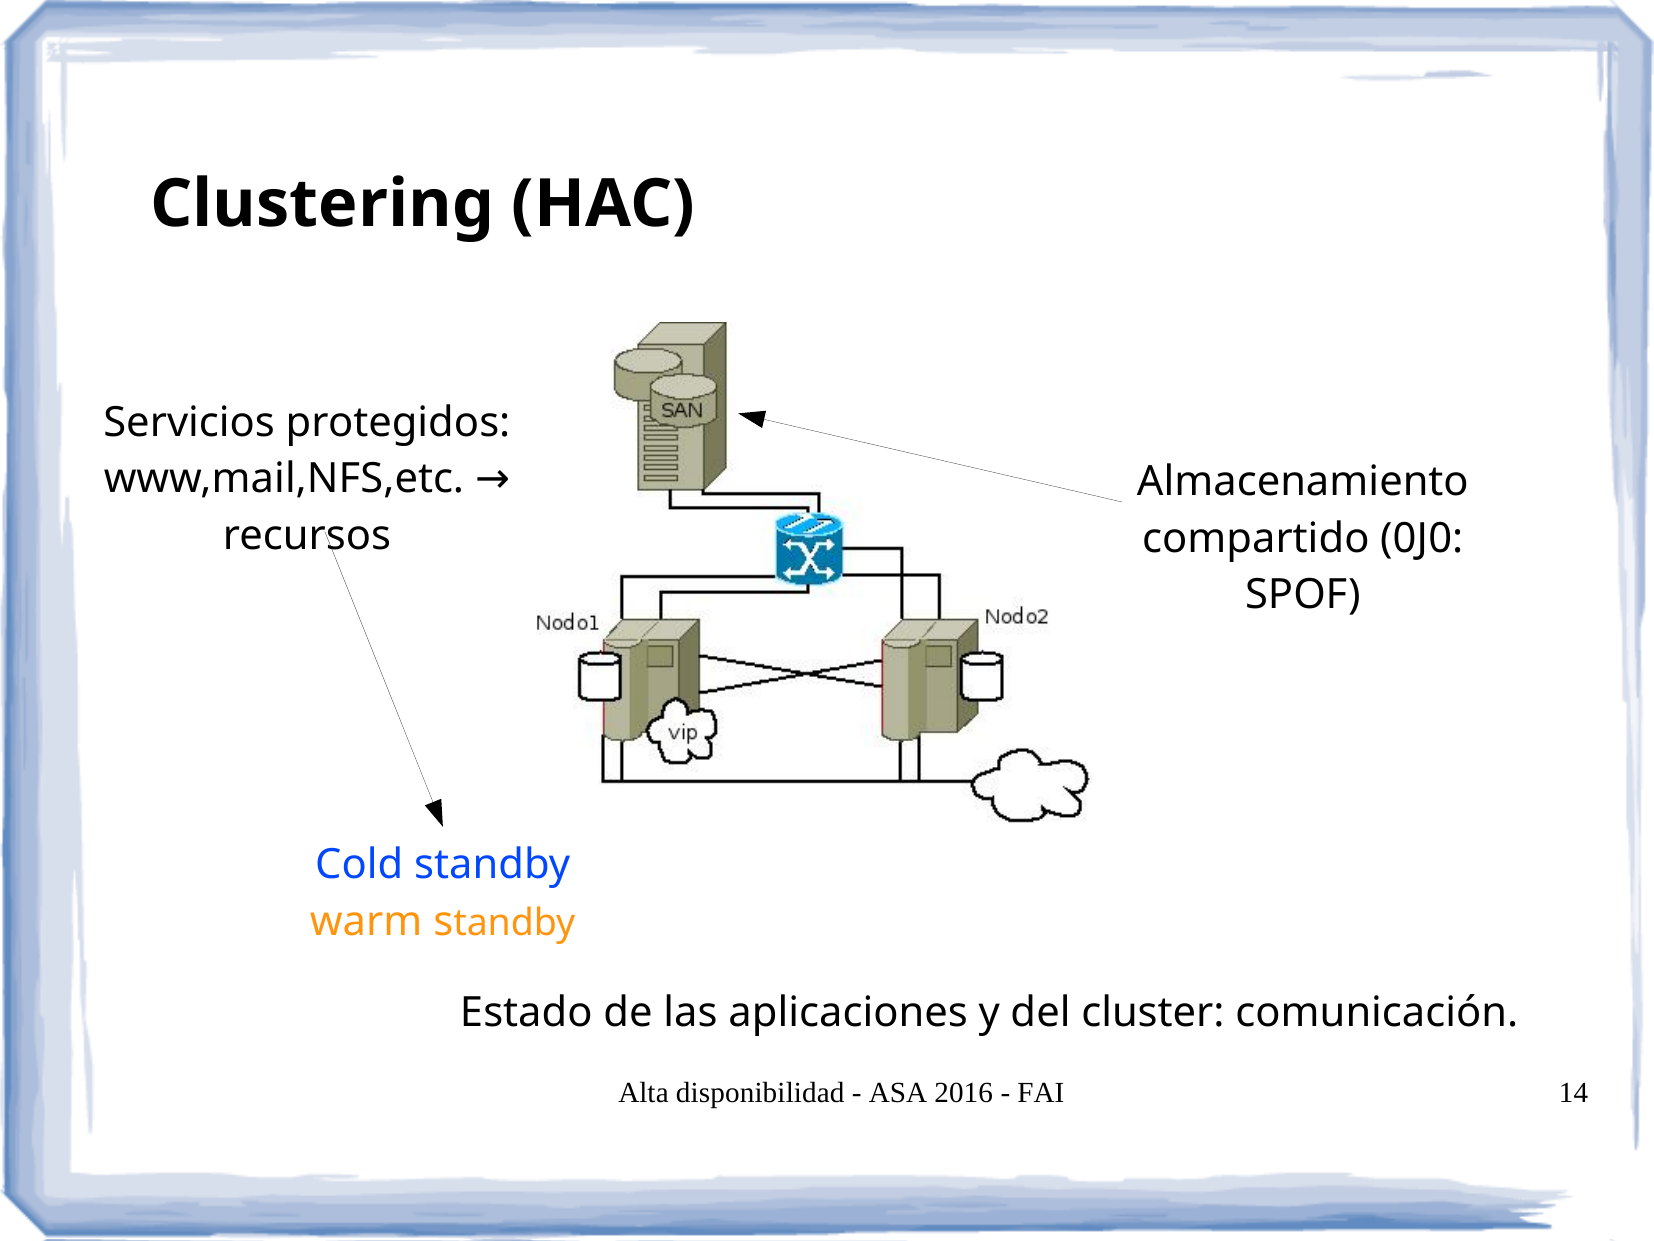

Clustering (HAC)
Servicios protegidos: www,mail,NFS,etc. → recursos
Almacenamiento compartido (0J0: SPOF)
Cold standby
warm standby
Estado de las aplicaciones y del cluster: comunicación.
Alta disponibilidad - ASA 2016 - FAI
14